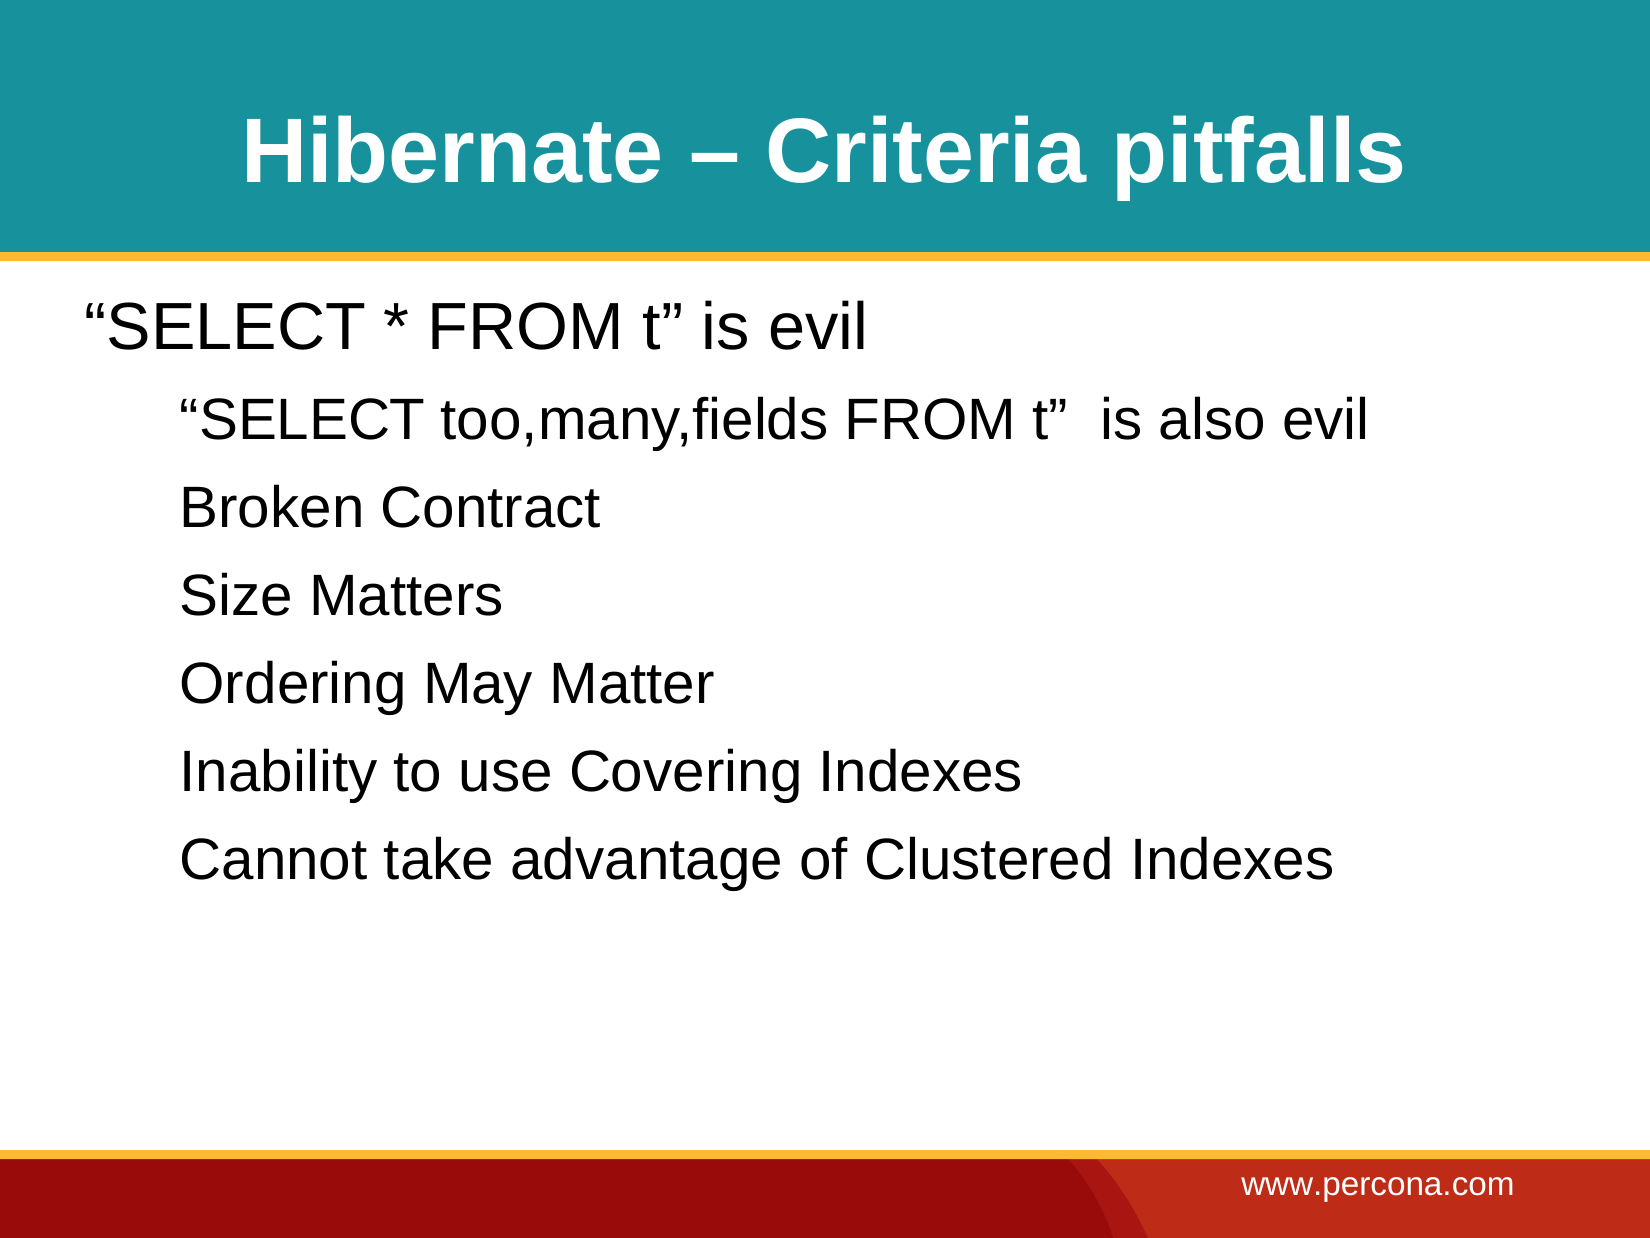

# Hibernate – Criteria pitfalls
“SELECT * FROM t” is evil
“SELECT too,many,fields FROM t” is also evil
Broken Contract
Size Matters
Ordering May Matter
Inability to use Covering Indexes
Cannot take advantage of Clustered Indexes
www.percona.com